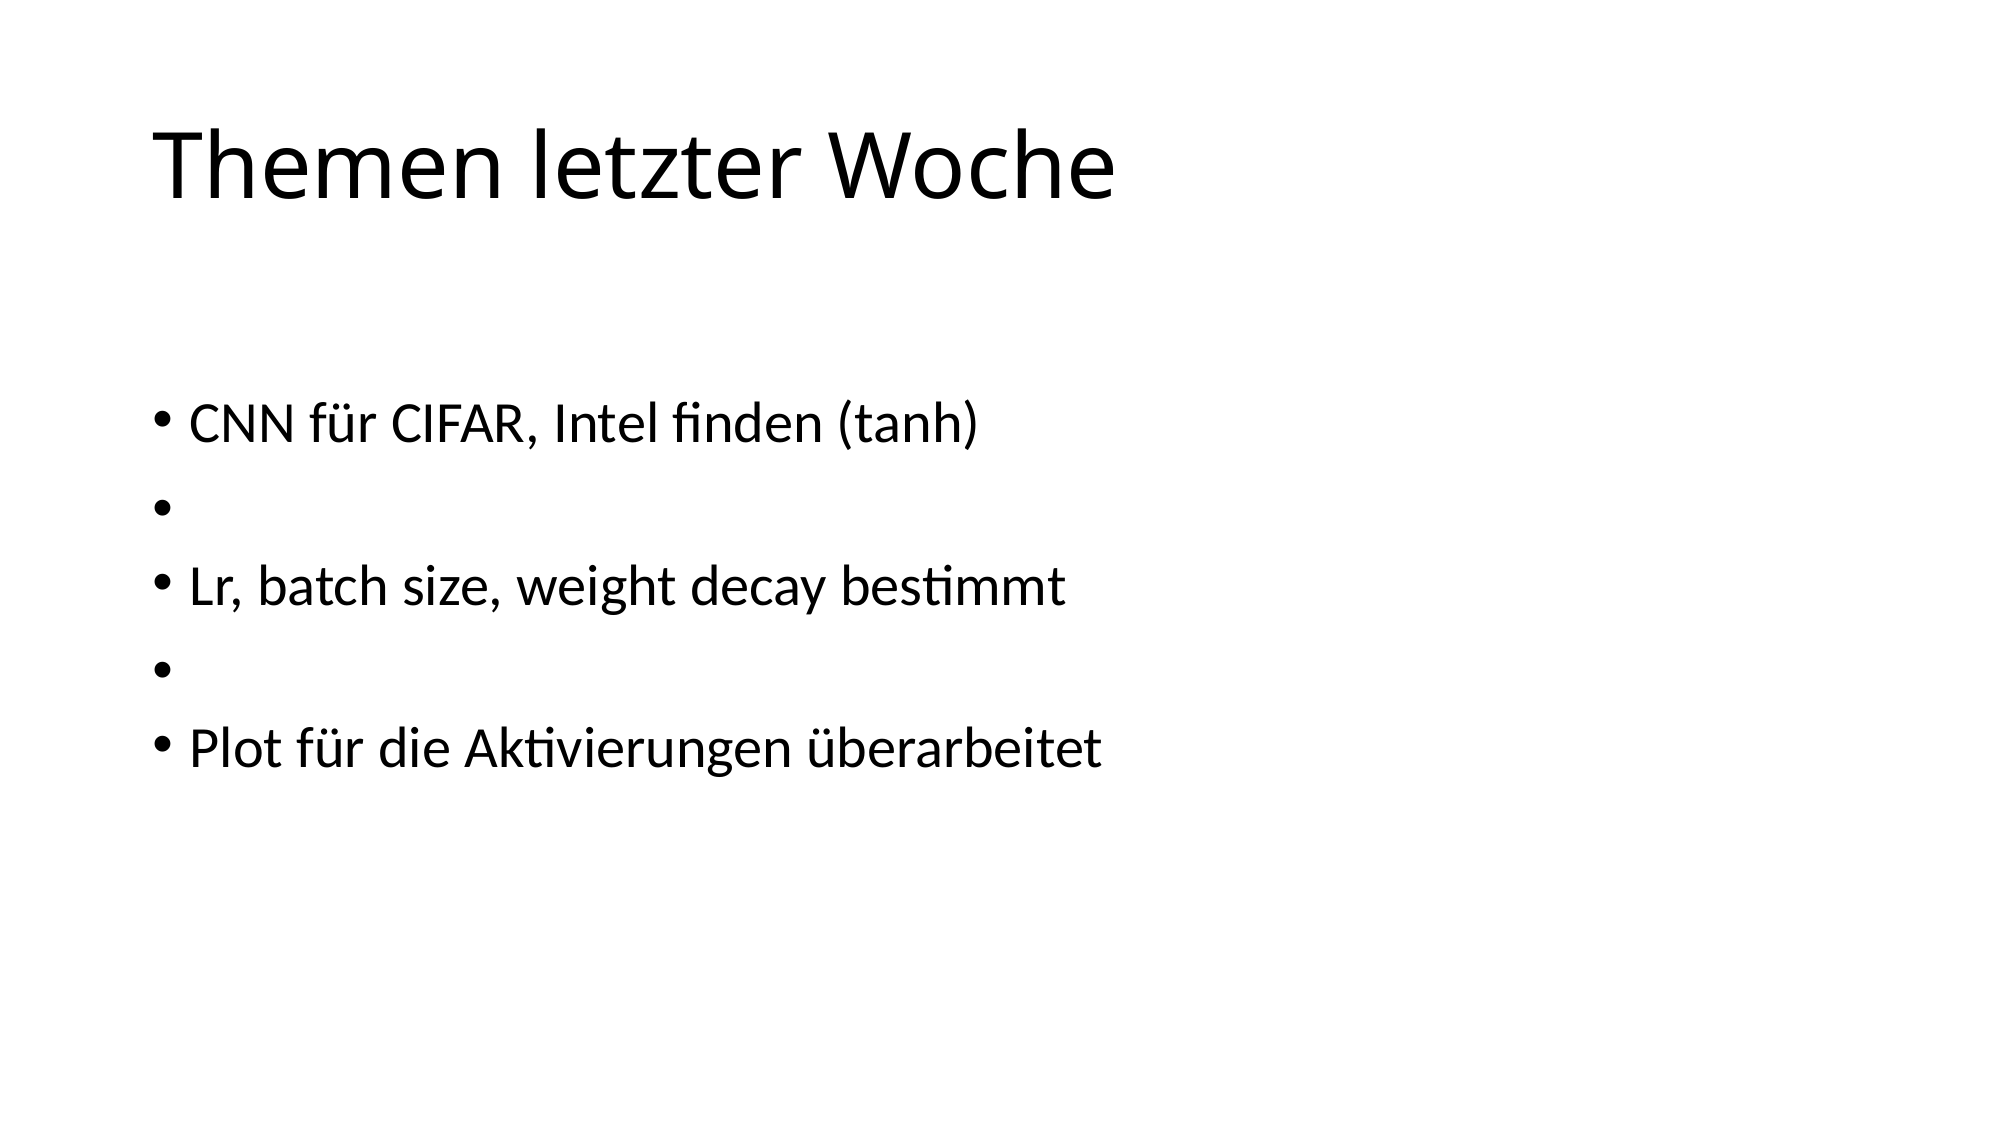

# Themen letzter Woche
CNN für CIFAR, Intel finden (tanh)
Lr, batch size, weight decay bestimmt
Plot für die Aktivierungen überarbeitet